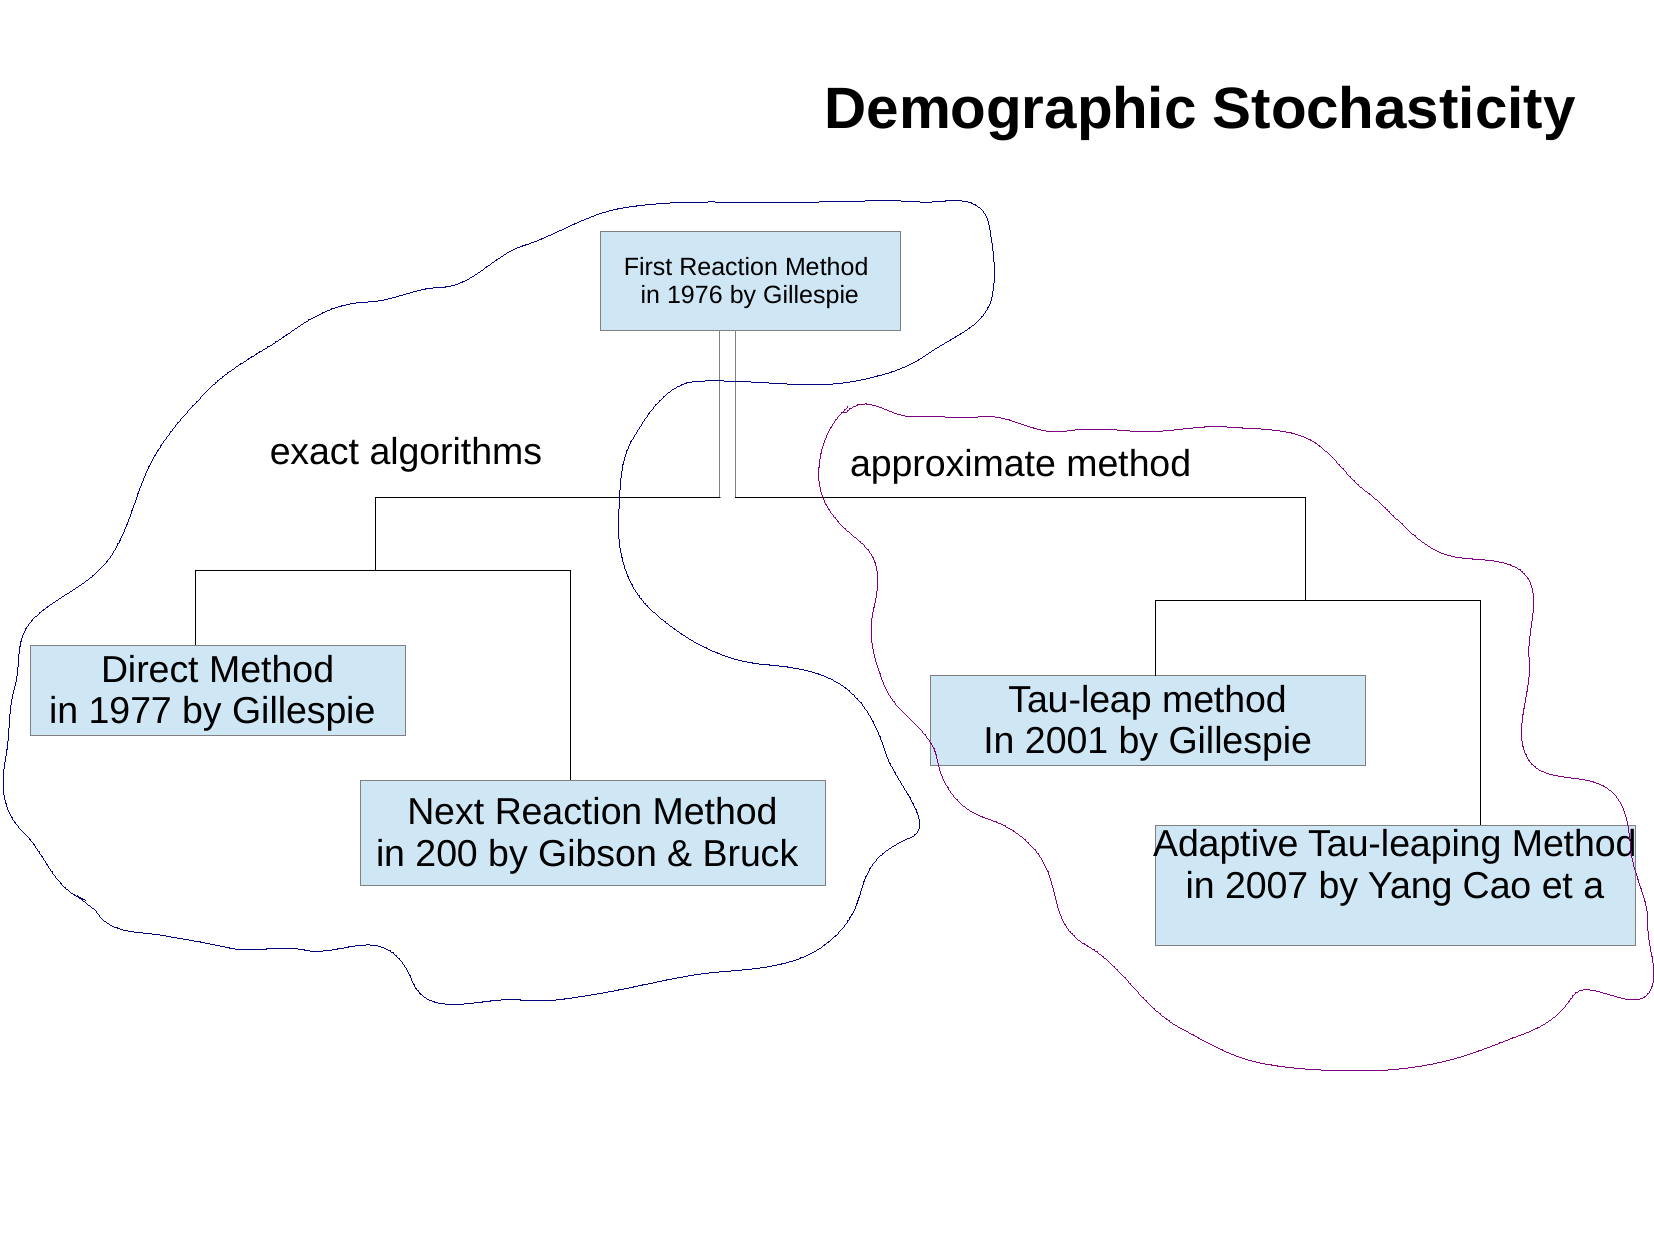

Demographic Stochasticity
First Reaction Method
in 1976 by Gillespie
exact algorithms
 approximate method
Direct Method
in 1977 by Gillespie
Tau-leap method
In 2001 by Gillespie
Next Reaction Method
in 200 by Gibson & Bruck
Adaptive Tau-leaping Method
in 2007 by Yang Cao et a